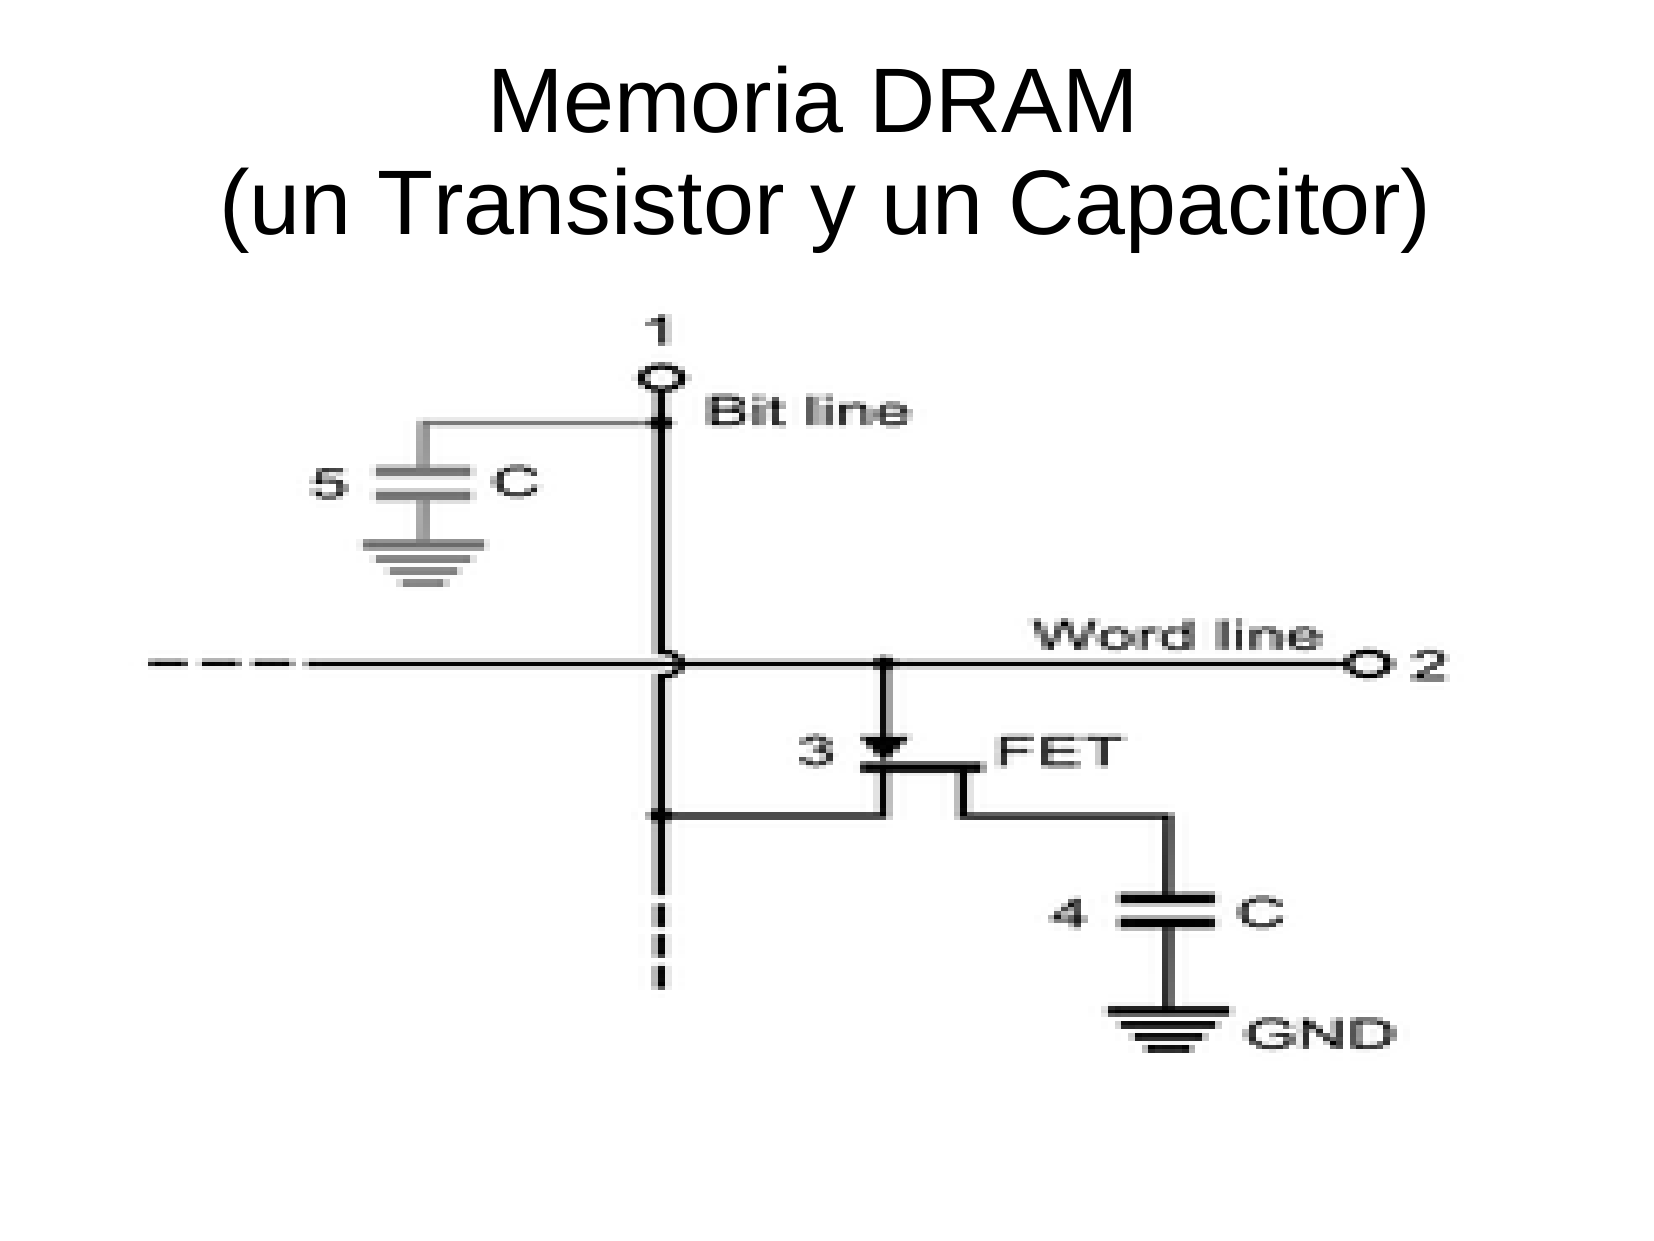

# Memoria DRAM (un Transistor y un Capacitor)